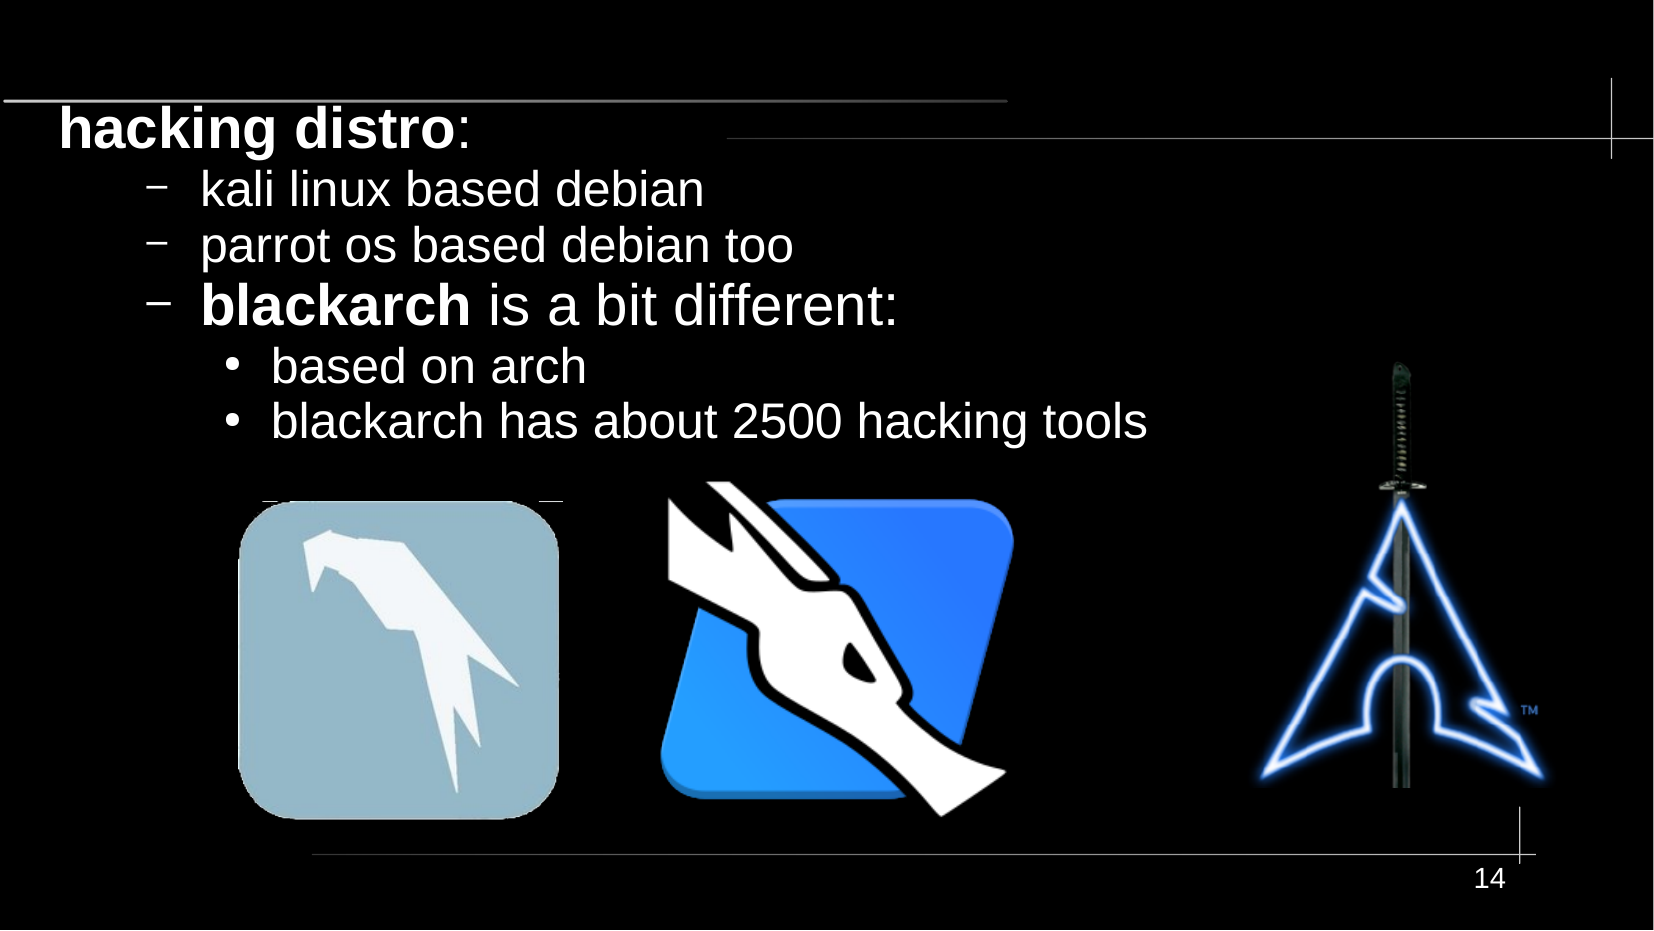

hacking distro:
kali linux based debian
parrot os based debian too
blackarch is a bit different:
based on arch
blackarch has about 2500 hacking tools
14